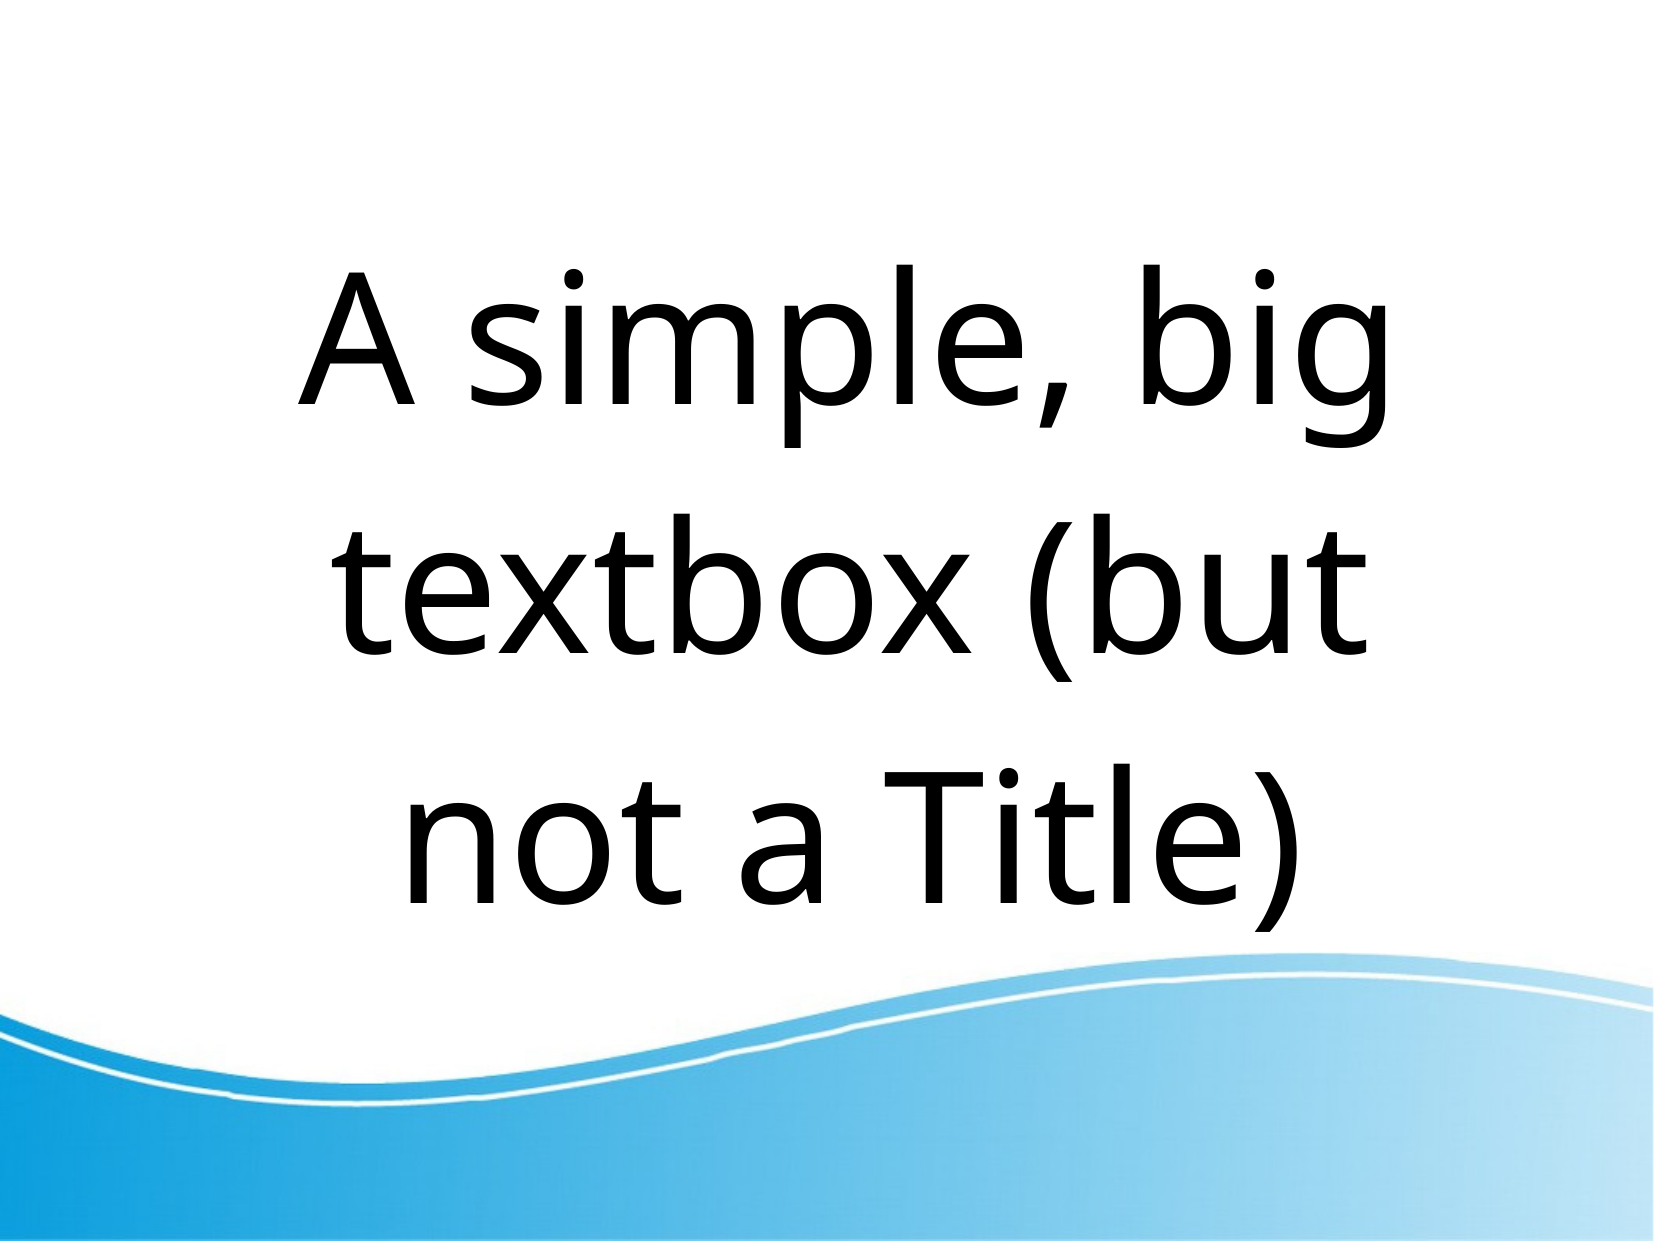

A simple, big textbox (but not a Title)
#